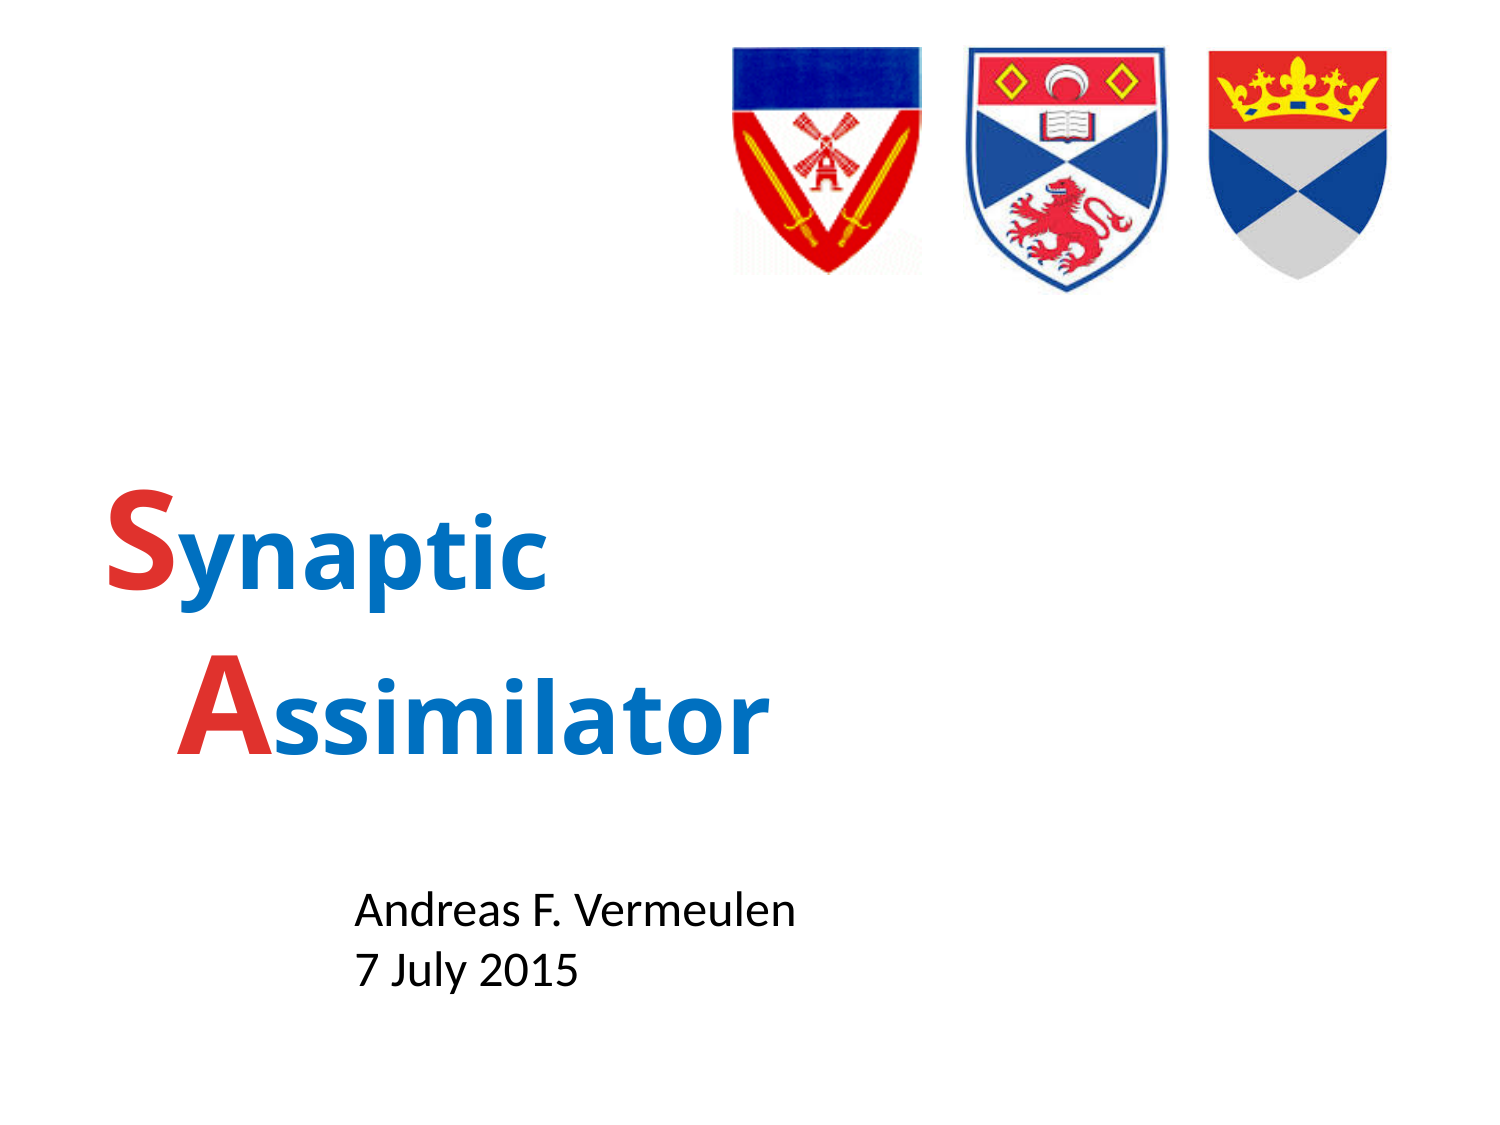

Synaptic
	Assimilator
Andreas F. Vermeulen
7 July 2015